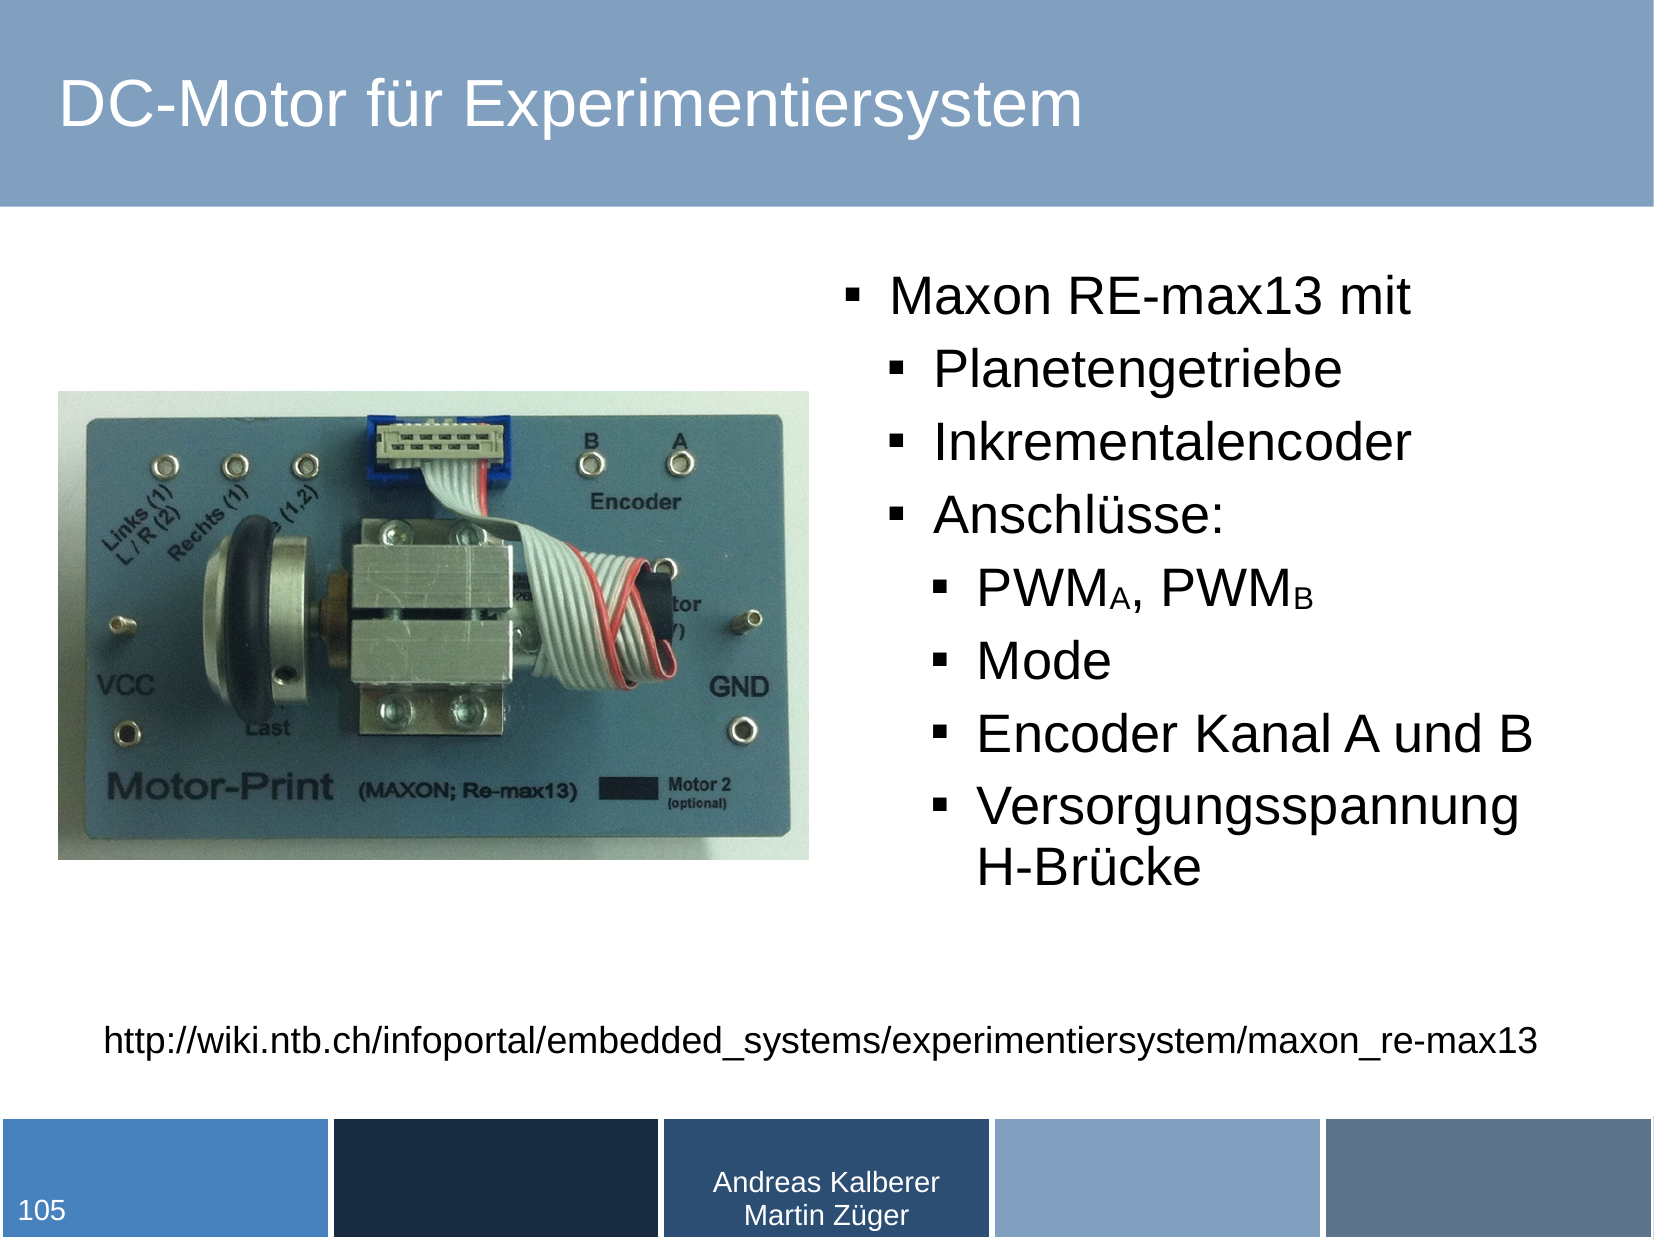

# DC-Motor für Experimentiersystem
Maxon RE-max13 mit
Planetengetriebe
Inkrementalencoder
Anschlüsse:
PWMA, PWMB
Mode
Encoder Kanal A und B
Versorgungsspannung
H-Brücke
http://wiki.ntb.ch/infoportal/embedded_systems/experimentiersystem/maxon_re-max13
LibreOffice Productivity Suite
105